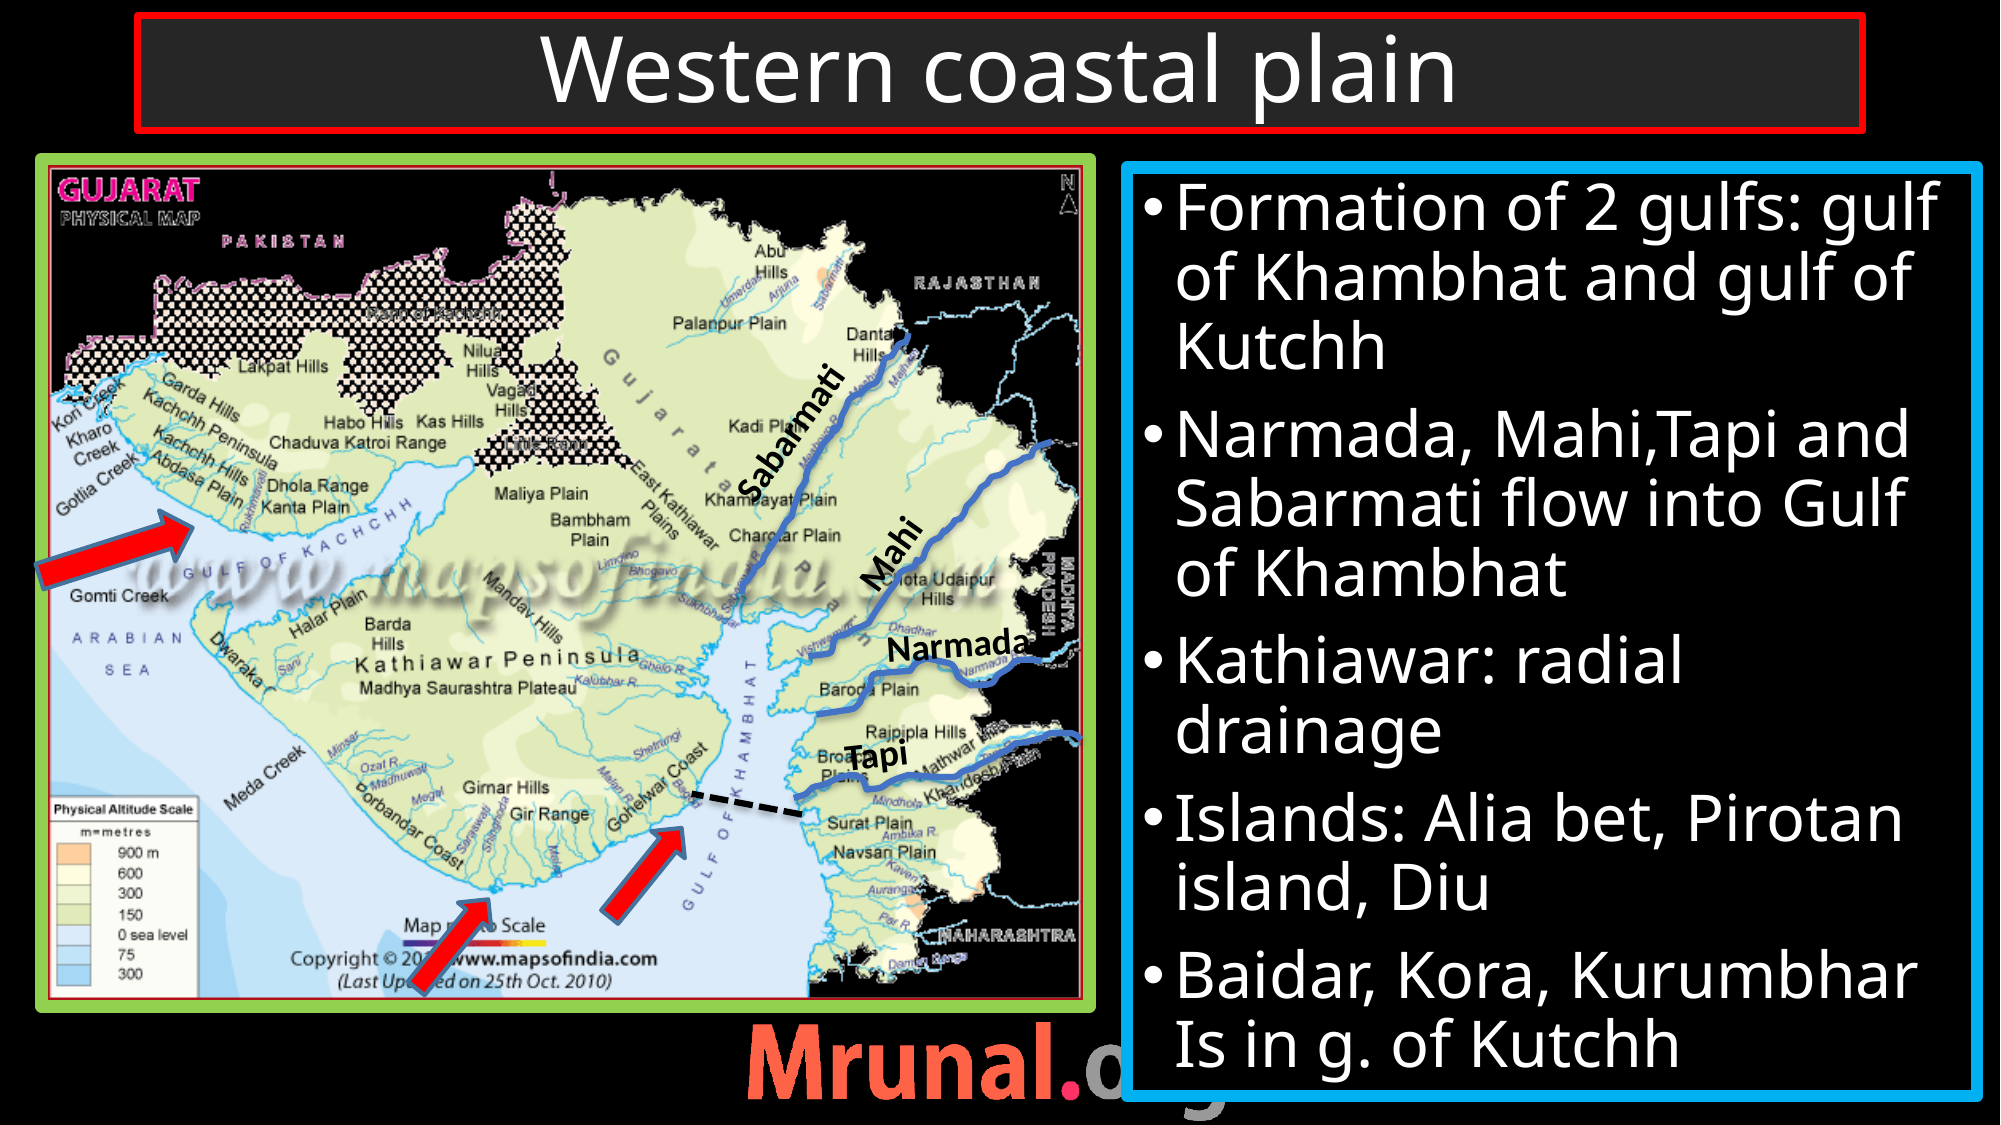

Western coastal plain
# Formation of 2 gulfs: gulf of Khambhat and gulf of Kutchh
Narmada, Mahi,Tapi and Sabarmati flow into Gulf of Khambhat
Kathiawar: radial drainage
Islands: Alia bet, Pirotan island, Diu
Baidar, Kora, Kurumbhar Is in g. of Kutchh
Sabarmati
Mahi
Narmada
Tapi